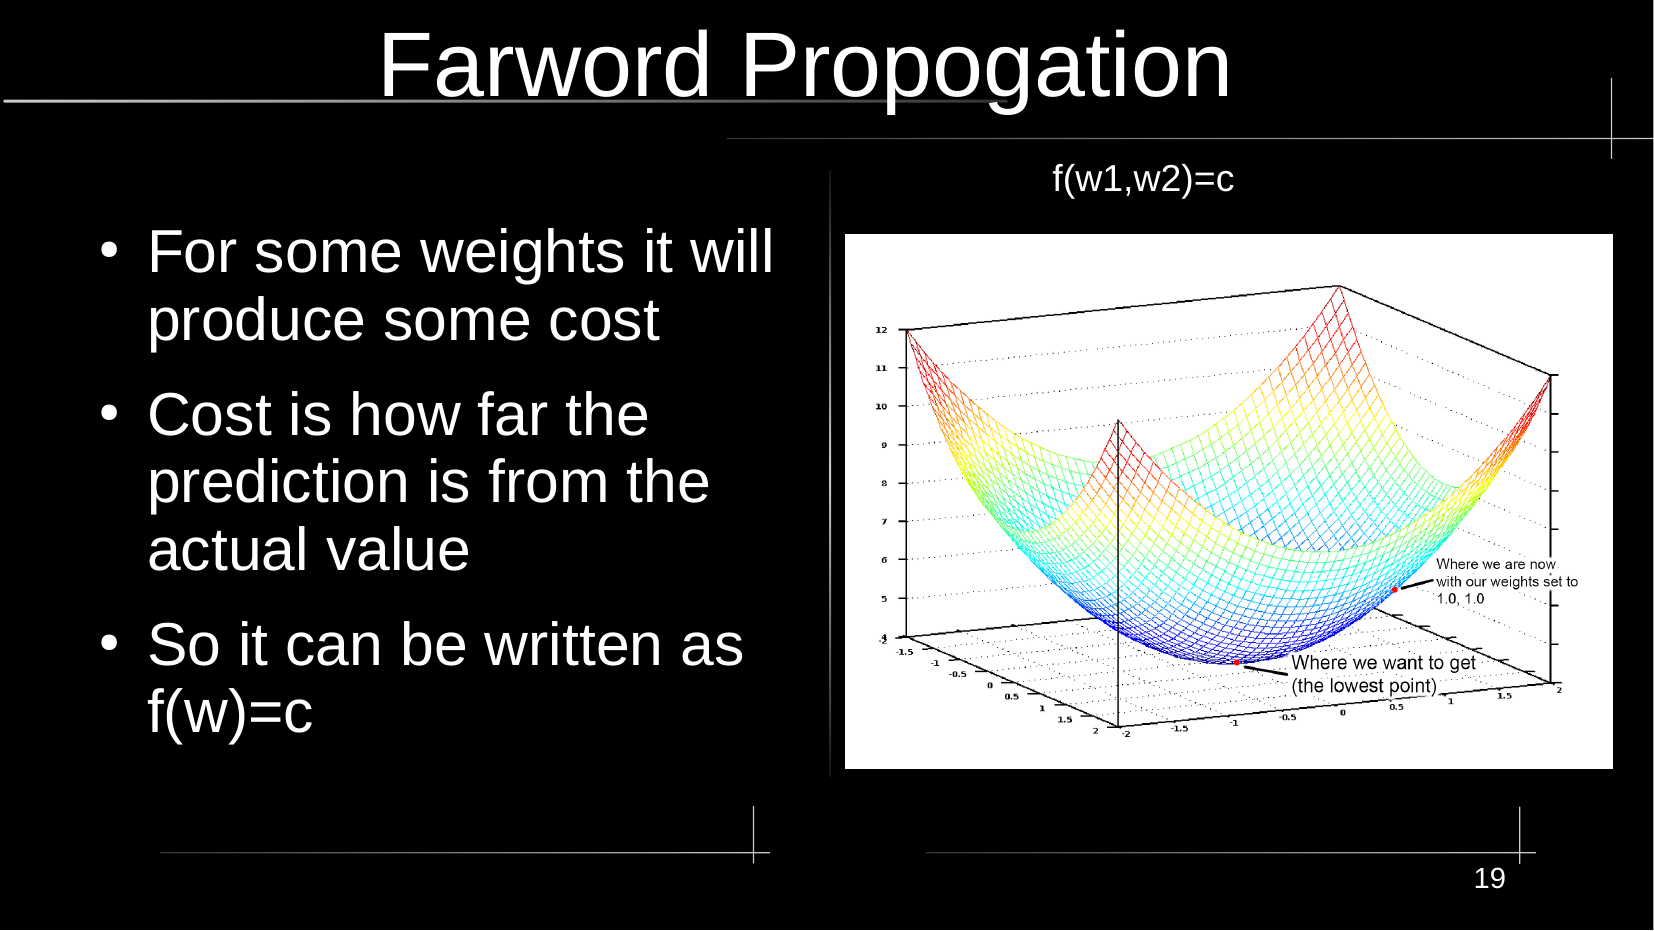

# Farword Propogation
f(w1,w2)=c
For some weights it will produce some cost
Cost is how far the prediction is from the actual value
So it can be written as f(w)=c
19